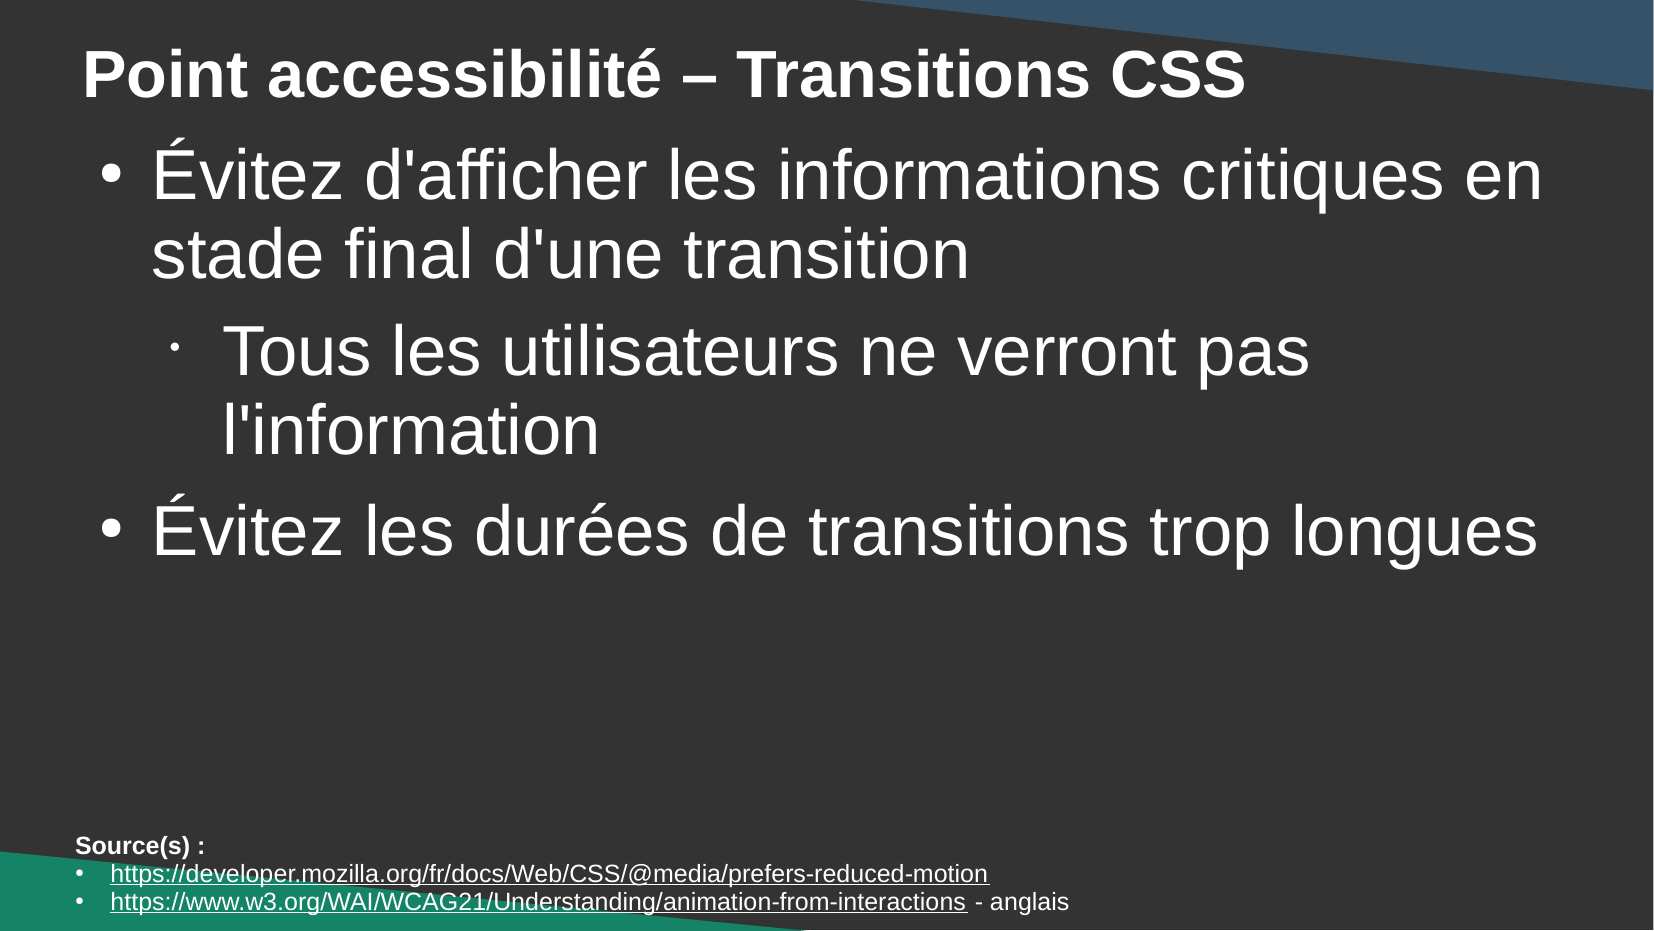

# Point accessibilité – Transitions CSS
Évitez d'afficher les informations critiques en stade final d'une transition
Tous les utilisateurs ne verront pas l'information
Évitez les durées de transitions trop longues
Source(s) :
https://developer.mozilla.org/fr/docs/Web/CSS/@media/prefers-reduced-motion
https://www.w3.org/WAI/WCAG21/Understanding/animation-from-interactions - anglais